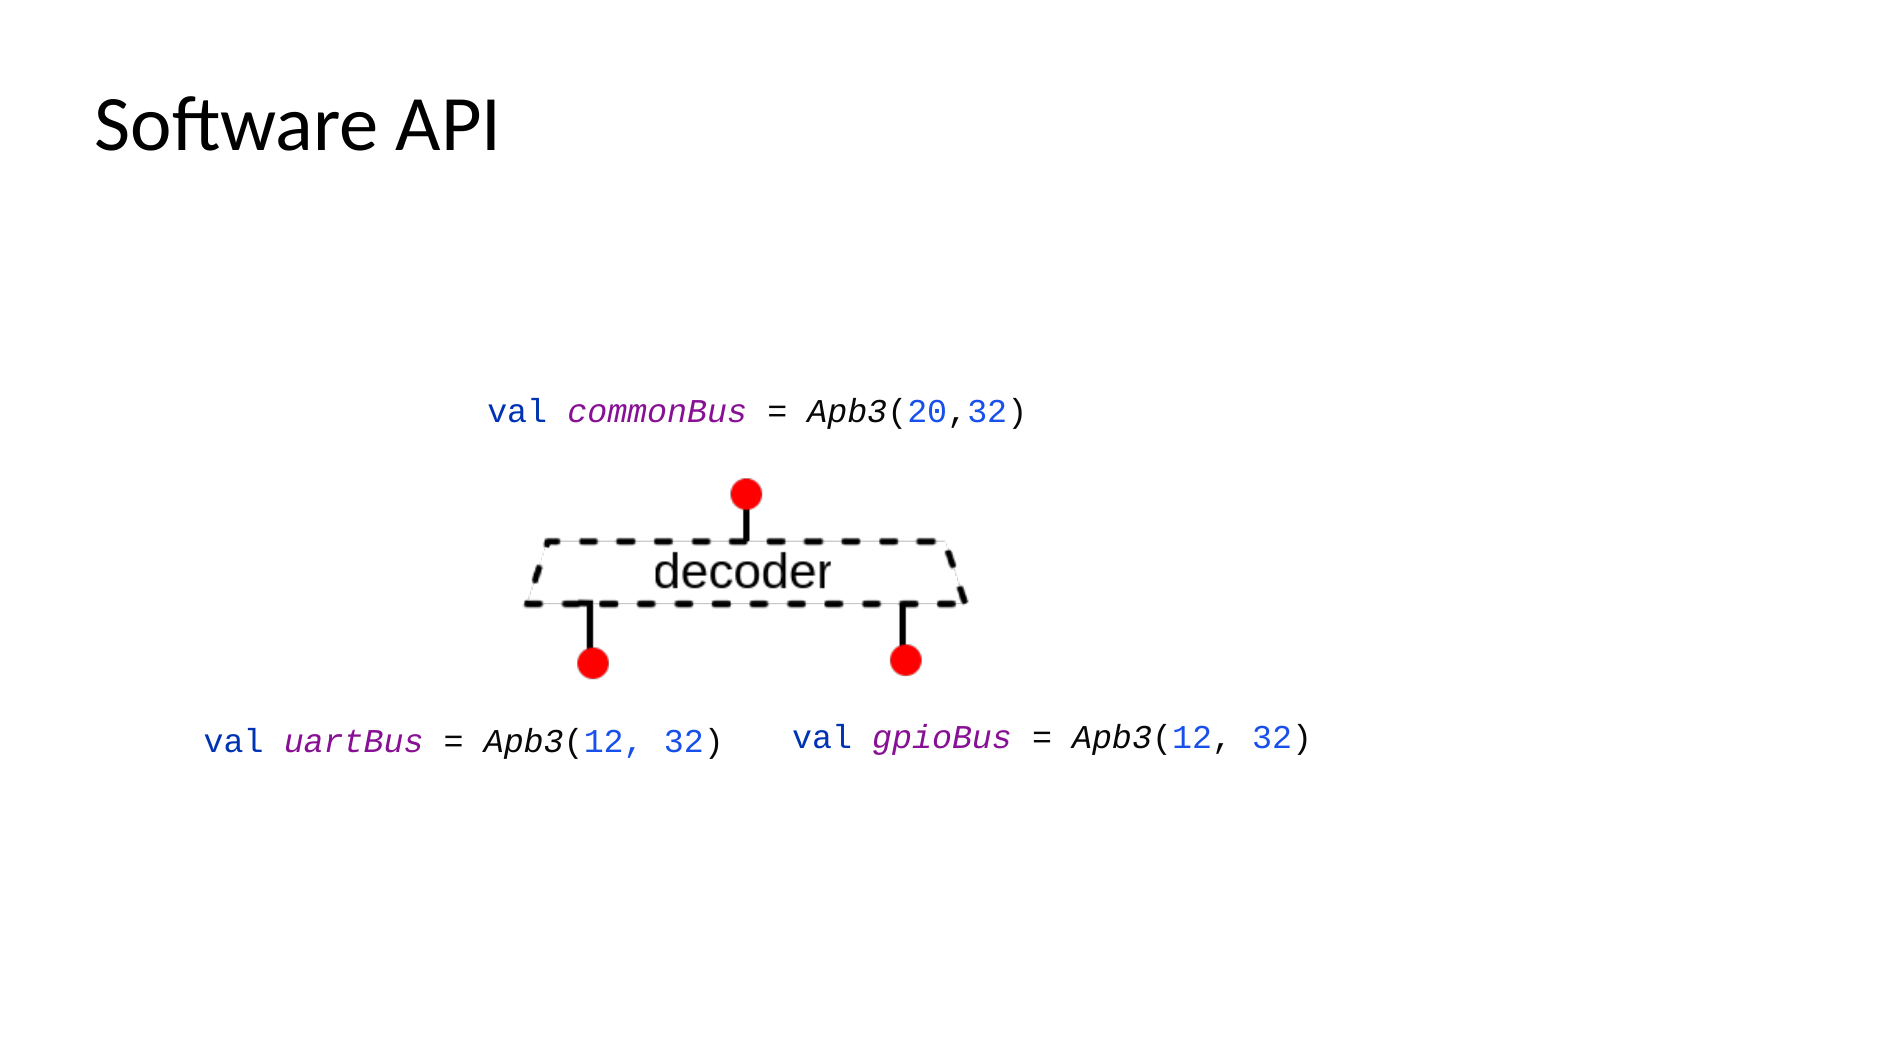

# Software API
val commonBus = Apb3(20,32)
val uartBus = Apb3(12, 32)
val gpioBus = Apb3(12, 32)